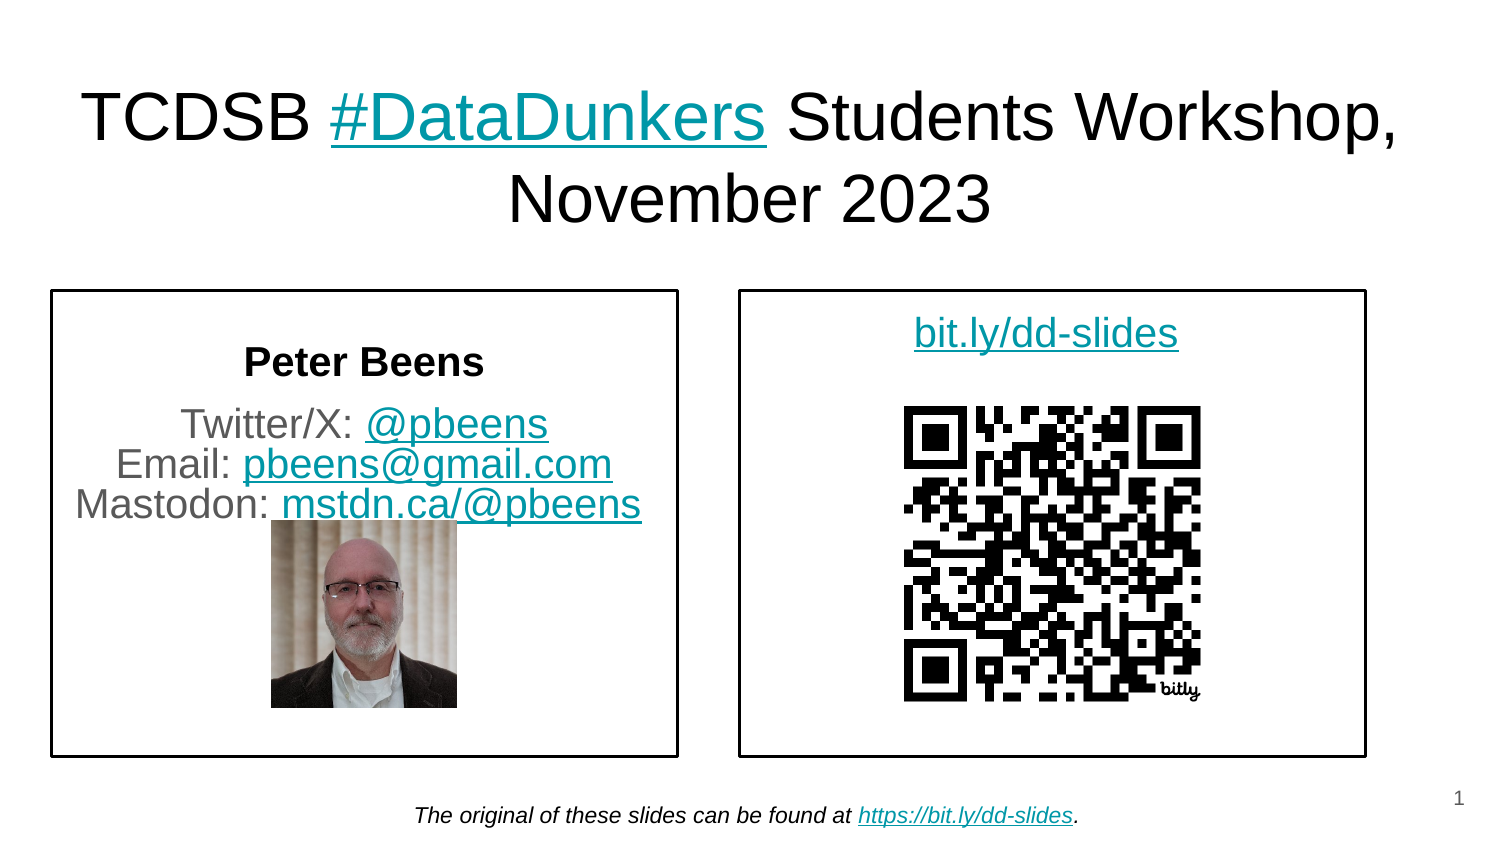

# TCDSB #DataDunkers Students Workshop, November 2023
Peter Beens
Twitter/X: @pbeens
Email: pbeens@gmail.com
Mastodon: mstdn.ca/@pbeens
bit.ly/dd-slides
The original of these slides can be found at https://bit.ly/dd-slides.